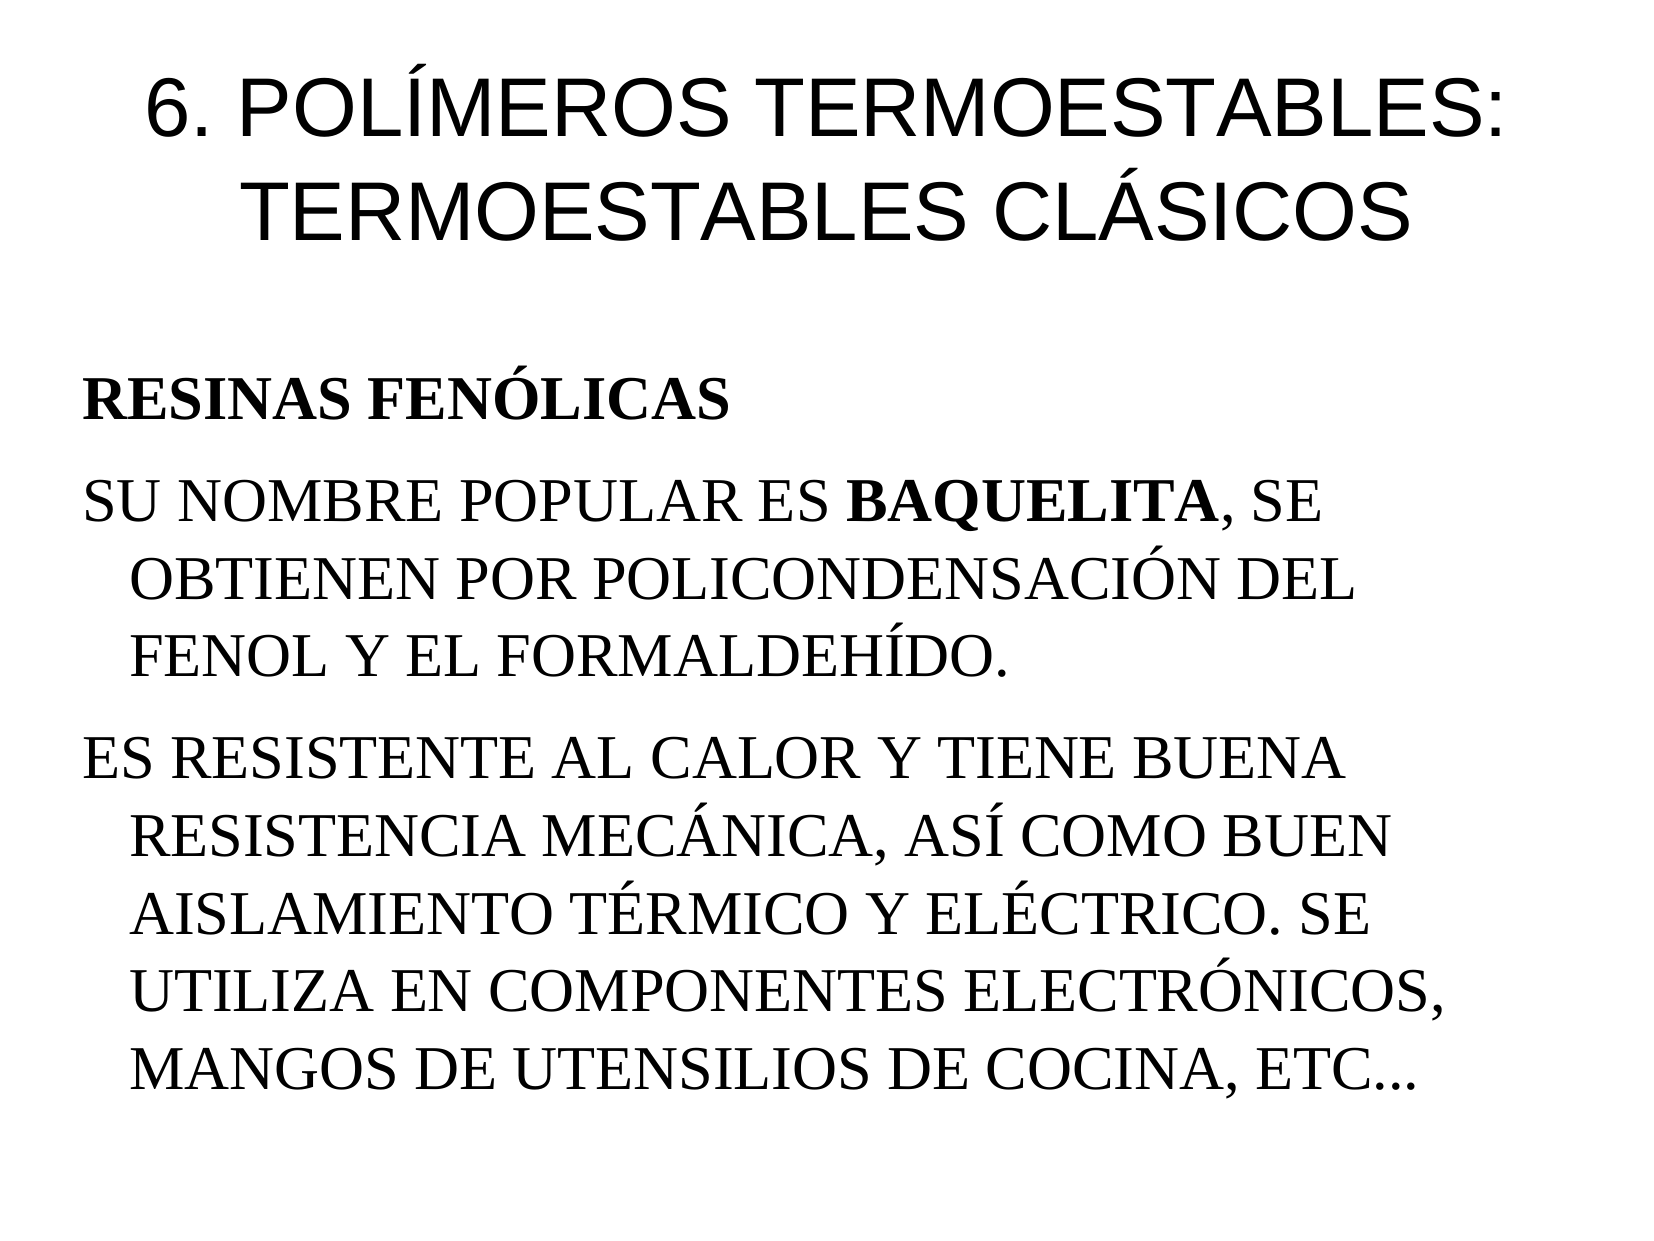

# 6. POLÍMEROS TERMOESTABLES: TERMOESTABLES CLÁSICOS
RESINAS FENÓLICAS
SU NOMBRE POPULAR ES BAQUELITA, SE OBTIENEN POR POLICONDENSACIÓN DEL FENOL Y EL FORMALDEHÍDO.
ES RESISTENTE AL CALOR Y TIENE BUENA RESISTENCIA MECÁNICA, ASÍ COMO BUEN AISLAMIENTO TÉRMICO Y ELÉCTRICO. SE UTILIZA EN COMPONENTES ELECTRÓNICOS, MANGOS DE UTENSILIOS DE COCINA, ETC...